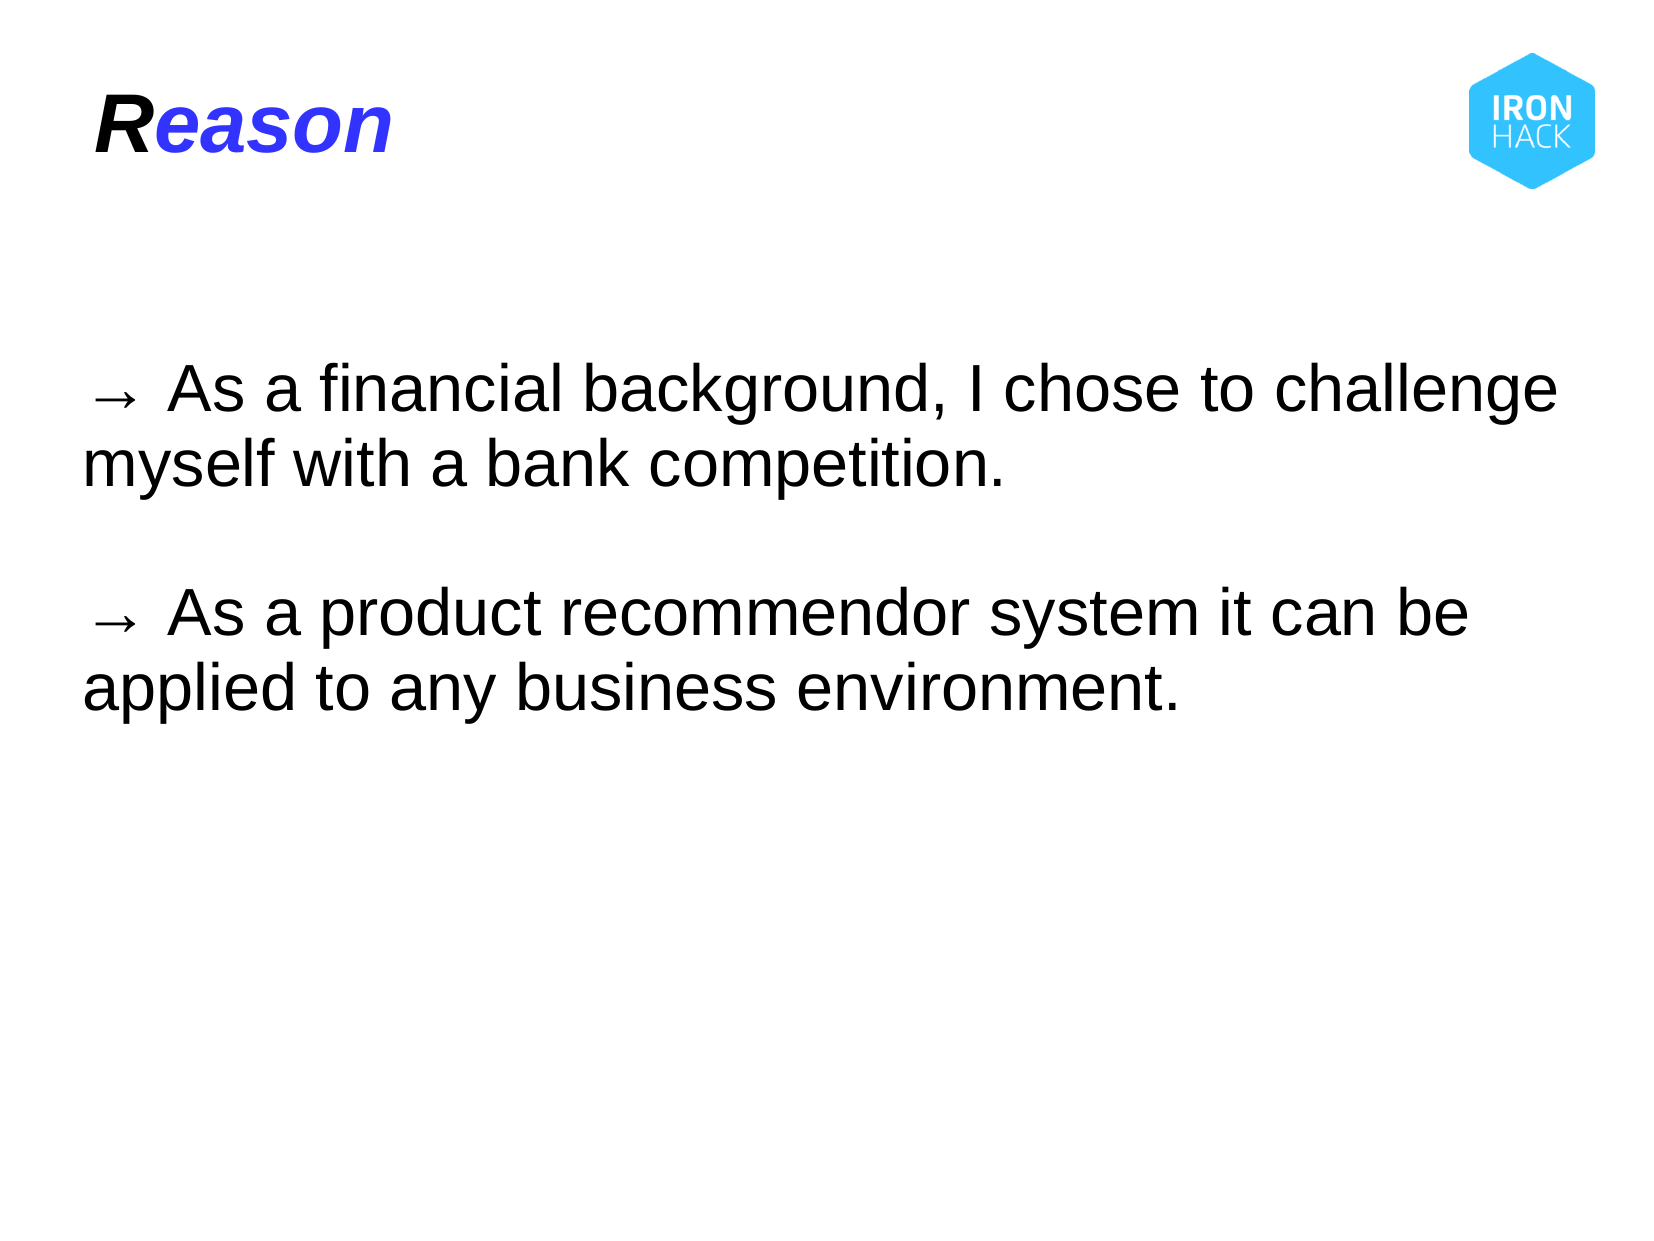

# Reason
→ As a financial background, I chose to challenge myself with a bank competition.
→ As a product recommendor system it can be applied to any business environment.